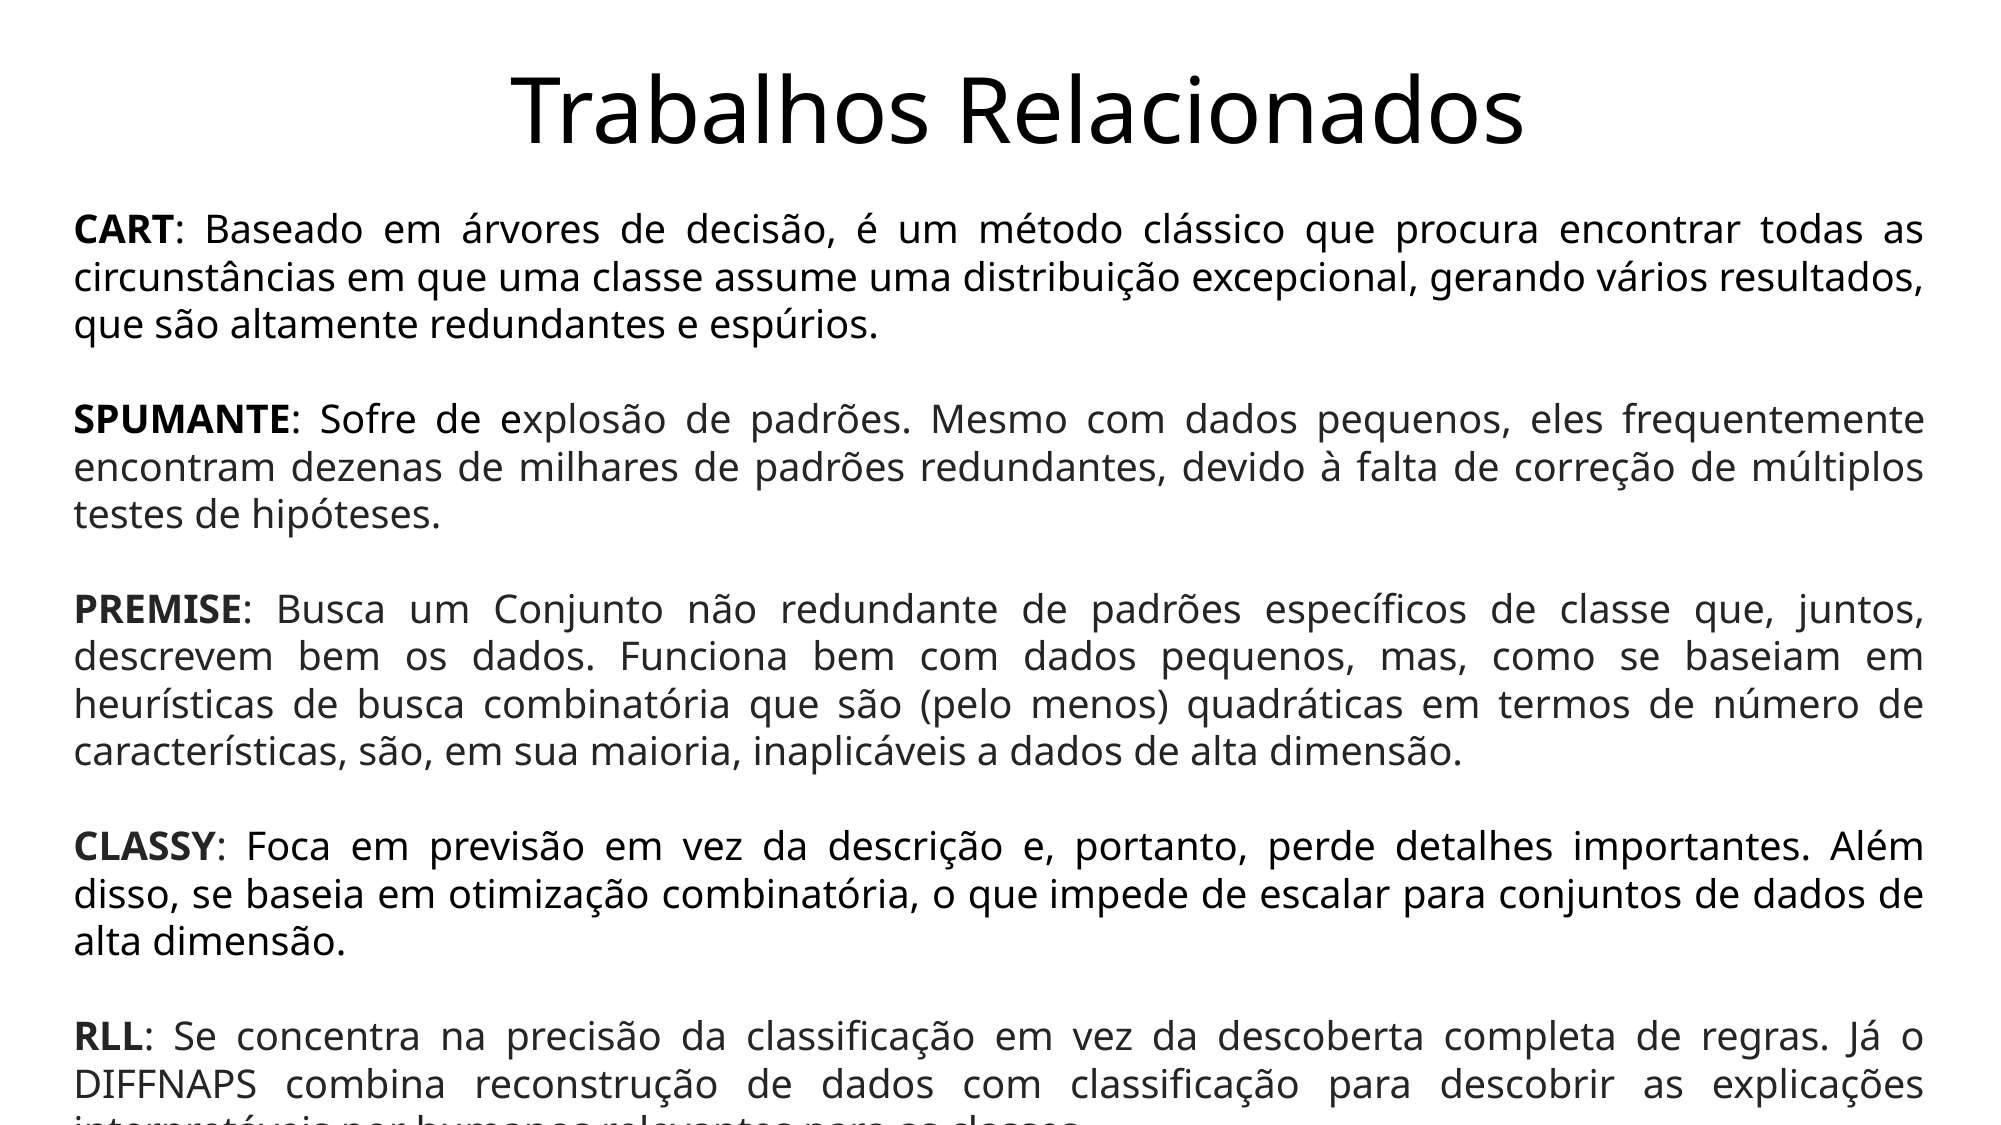

# Trabalhos Relacionados
CART: Baseado em árvores de decisão, é um método clássico que procura encontrar todas as circunstâncias em que uma classe assume uma distribuição excepcional, gerando vários resultados, que são altamente redundantes e espúrios.
SPUMANTE: Sofre de explosão de padrões. Mesmo com dados pequenos, eles frequentemente encontram dezenas de milhares de padrões redundantes, devido à falta de correção de múltiplos testes de hipóteses.
PREMISE: Busca um Conjunto não redundante de padrões específicos de classe que, juntos, descrevem bem os dados. Funciona bem com dados pequenos, mas, como se baseiam em heurísticas de busca combinatória que são (pelo menos) quadráticas em termos de número de características, são, em sua maioria, inaplicáveis a dados de alta dimensão.
CLASSY: Foca em previsão em vez da descrição e, portanto, perde detalhes importantes. Além disso, se baseia em otimização combinatória, o que impede de escalar para conjuntos de dados de alta dimensão.
RLL: Se concentra na precisão da classificação em vez da descoberta completa de regras. Já o DIFFNAPS combina reconstrução de dados com classificação para descobrir as explicações interpretáveis por humanos relevantes para as classes.